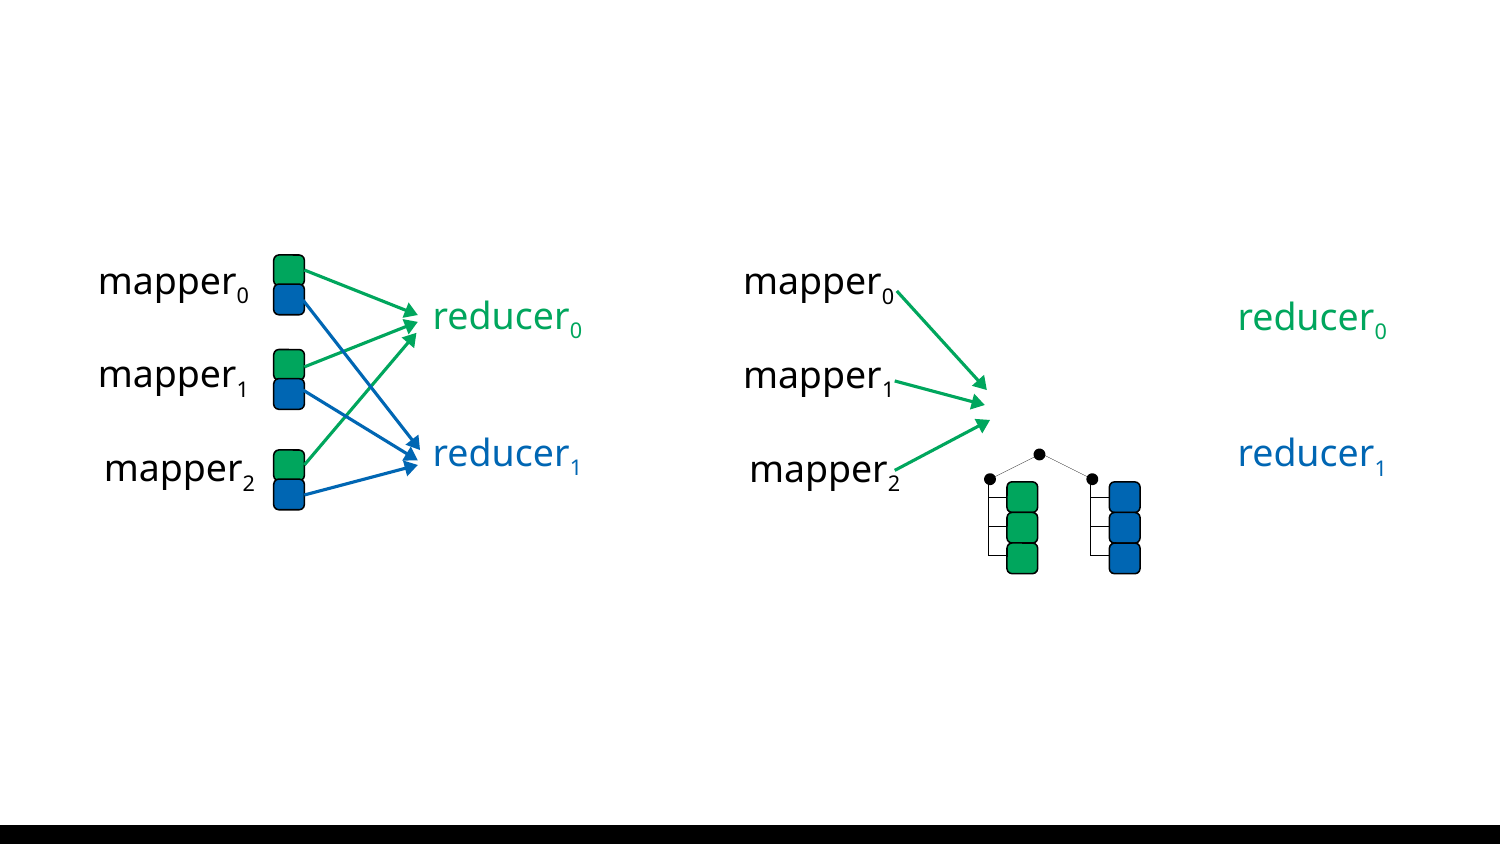

#
mapper0
mapper0
reducer0
reducer0
mapper1
mapper1
reducer1
reducer1
mapper2
mapper2